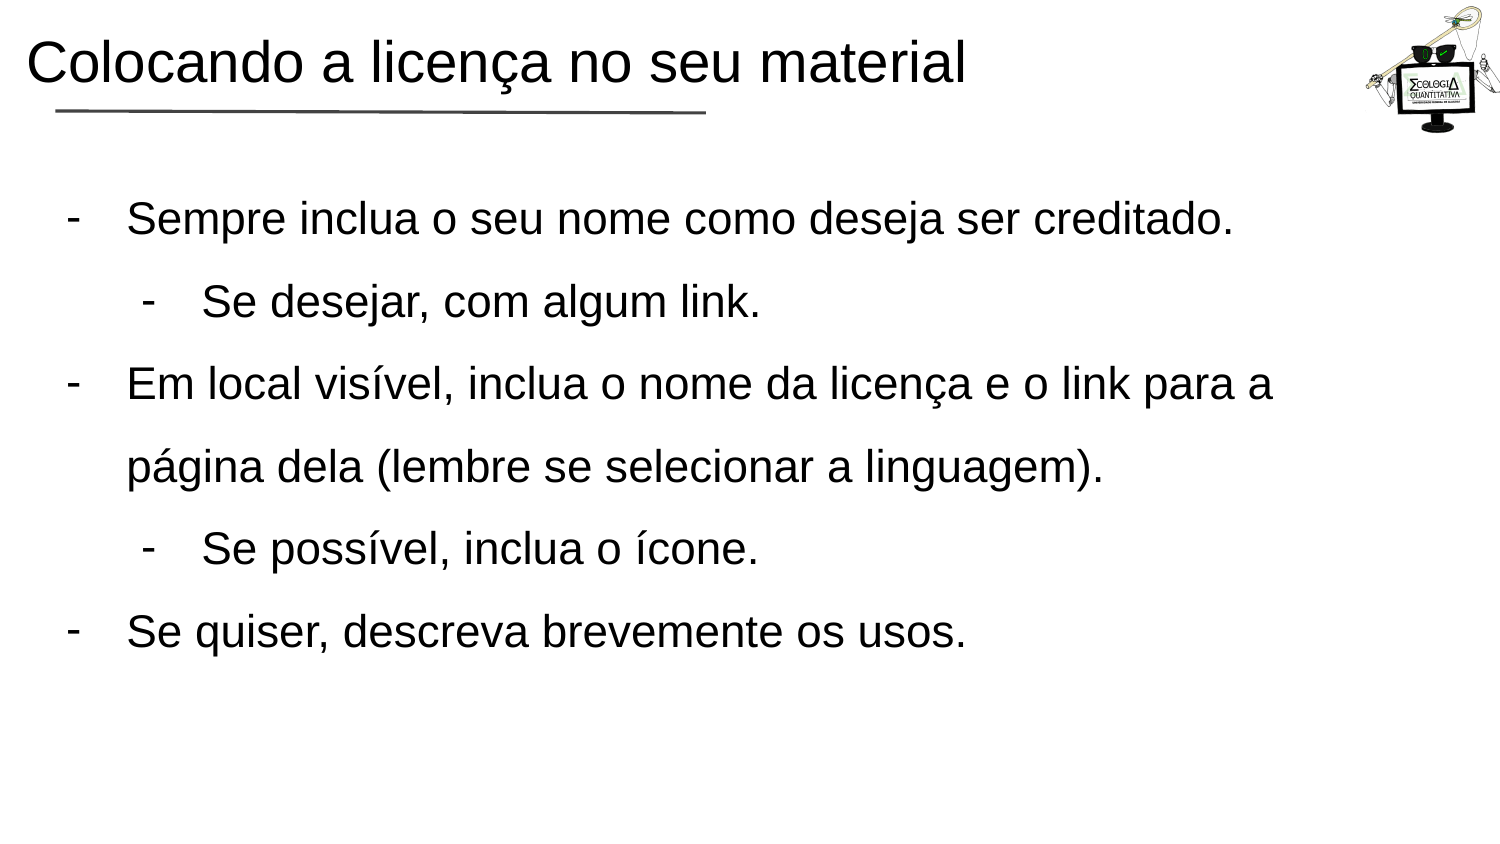

Colocando a licença no seu material
Sempre inclua o seu nome como deseja ser creditado.
Se desejar, com algum link.
Em local visível, inclua o nome da licença e o link para a página dela (lembre se selecionar a linguagem).
Se possível, inclua o ícone.
Se quiser, descreva brevemente os usos.